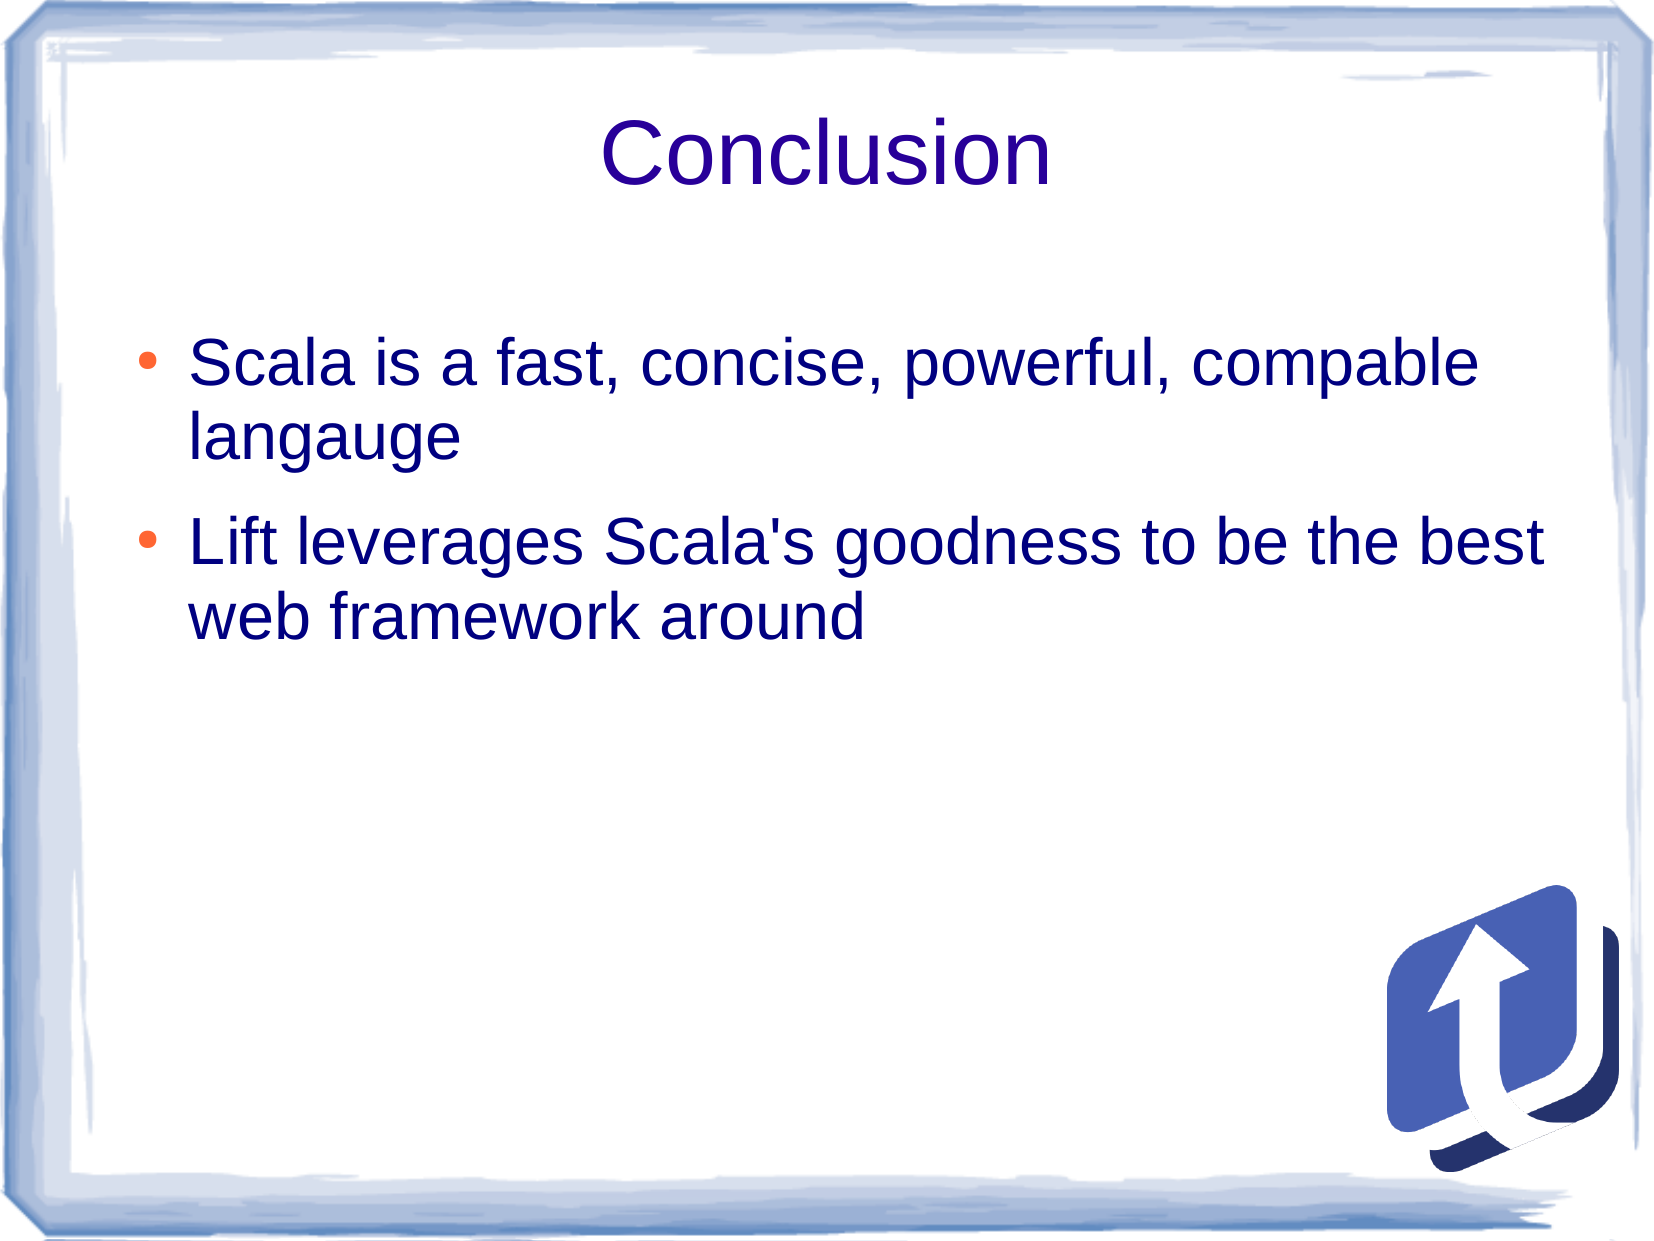

# Conclusion
Scala is a fast, concise, powerful, compable langauge
Lift leverages Scala's goodness to be the best web framework around